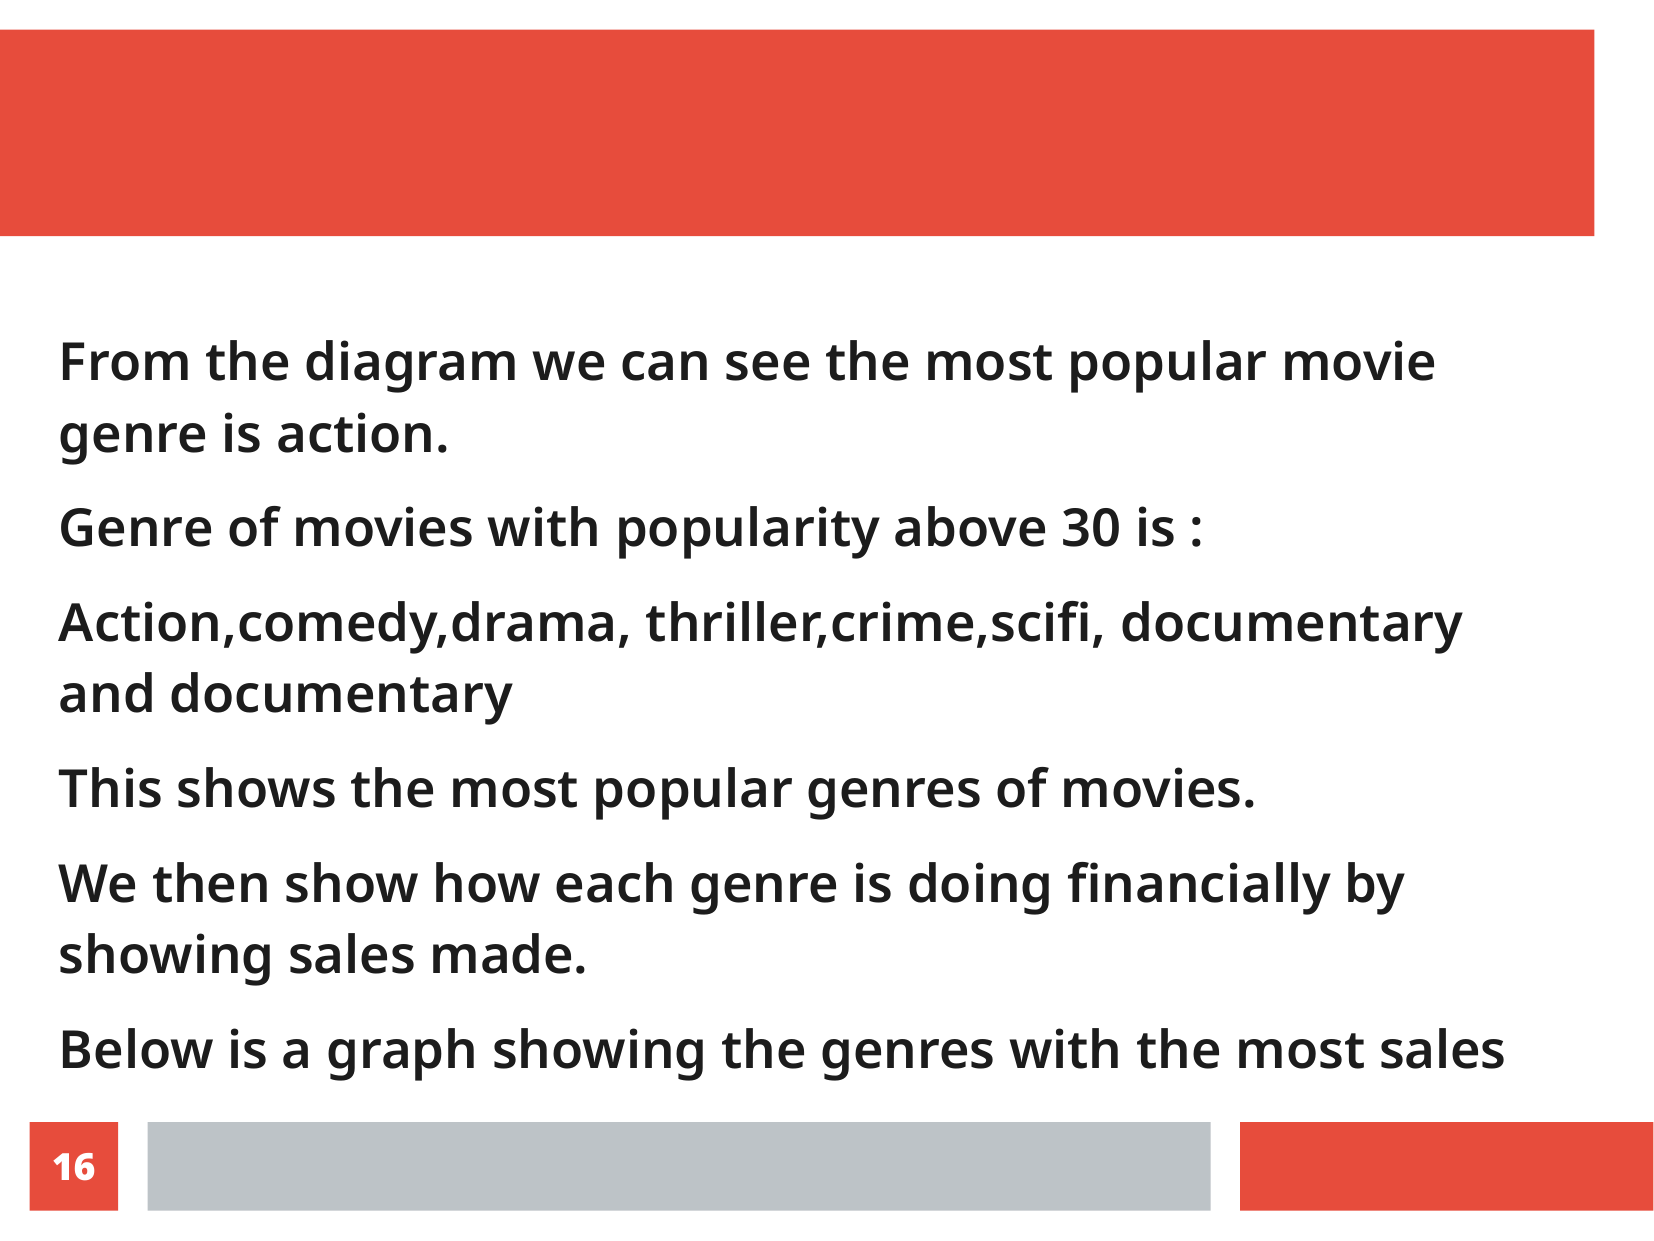

#
From the diagram we can see the most popular movie genre is action.
Genre of movies with popularity above 30 is :
Action,comedy,drama, thriller,crime,scifi, documentary and documentary
This shows the most popular genres of movies.
We then show how each genre is doing financially by showing sales made.
Below is a graph showing the genres with the most sales
16